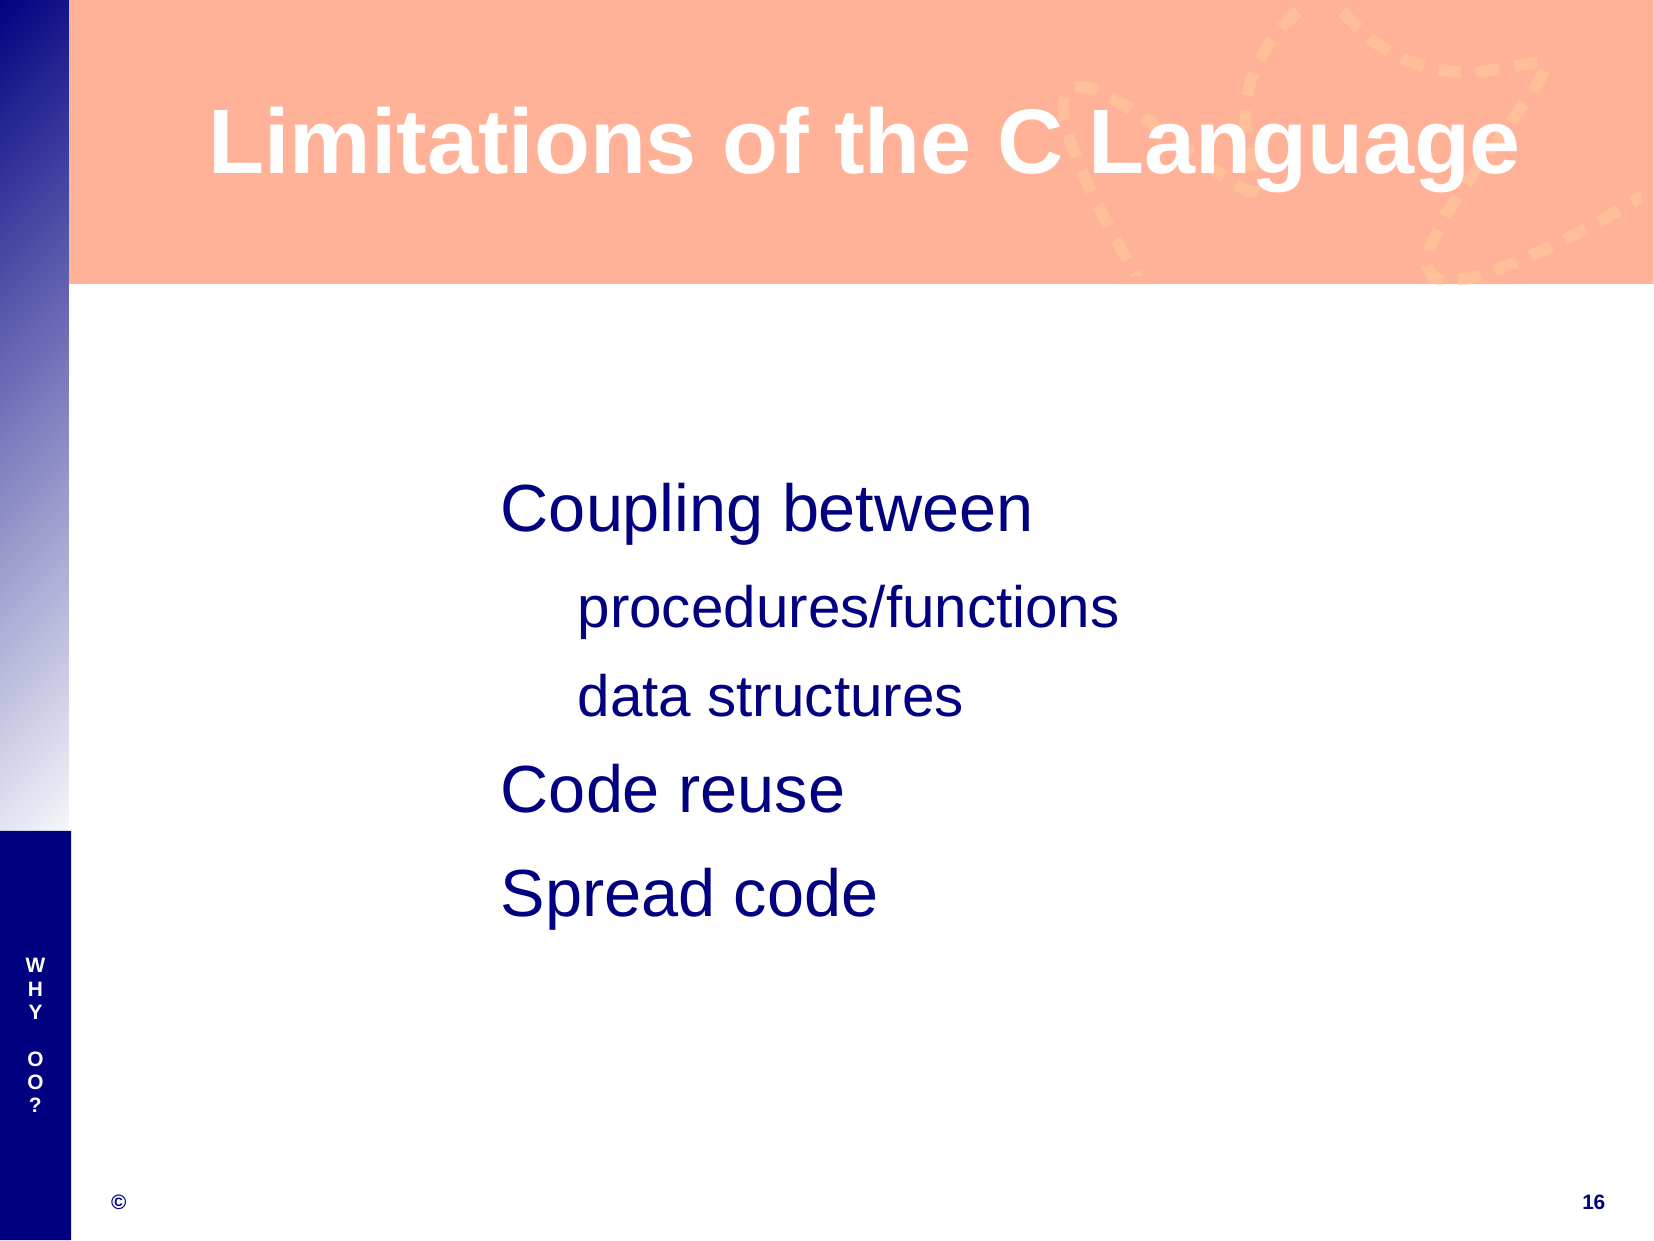

# Limitations of the C Language
Coupling between
procedures/functions
data structures
Code reuse
Spread code
W
H
Y
O
O
?